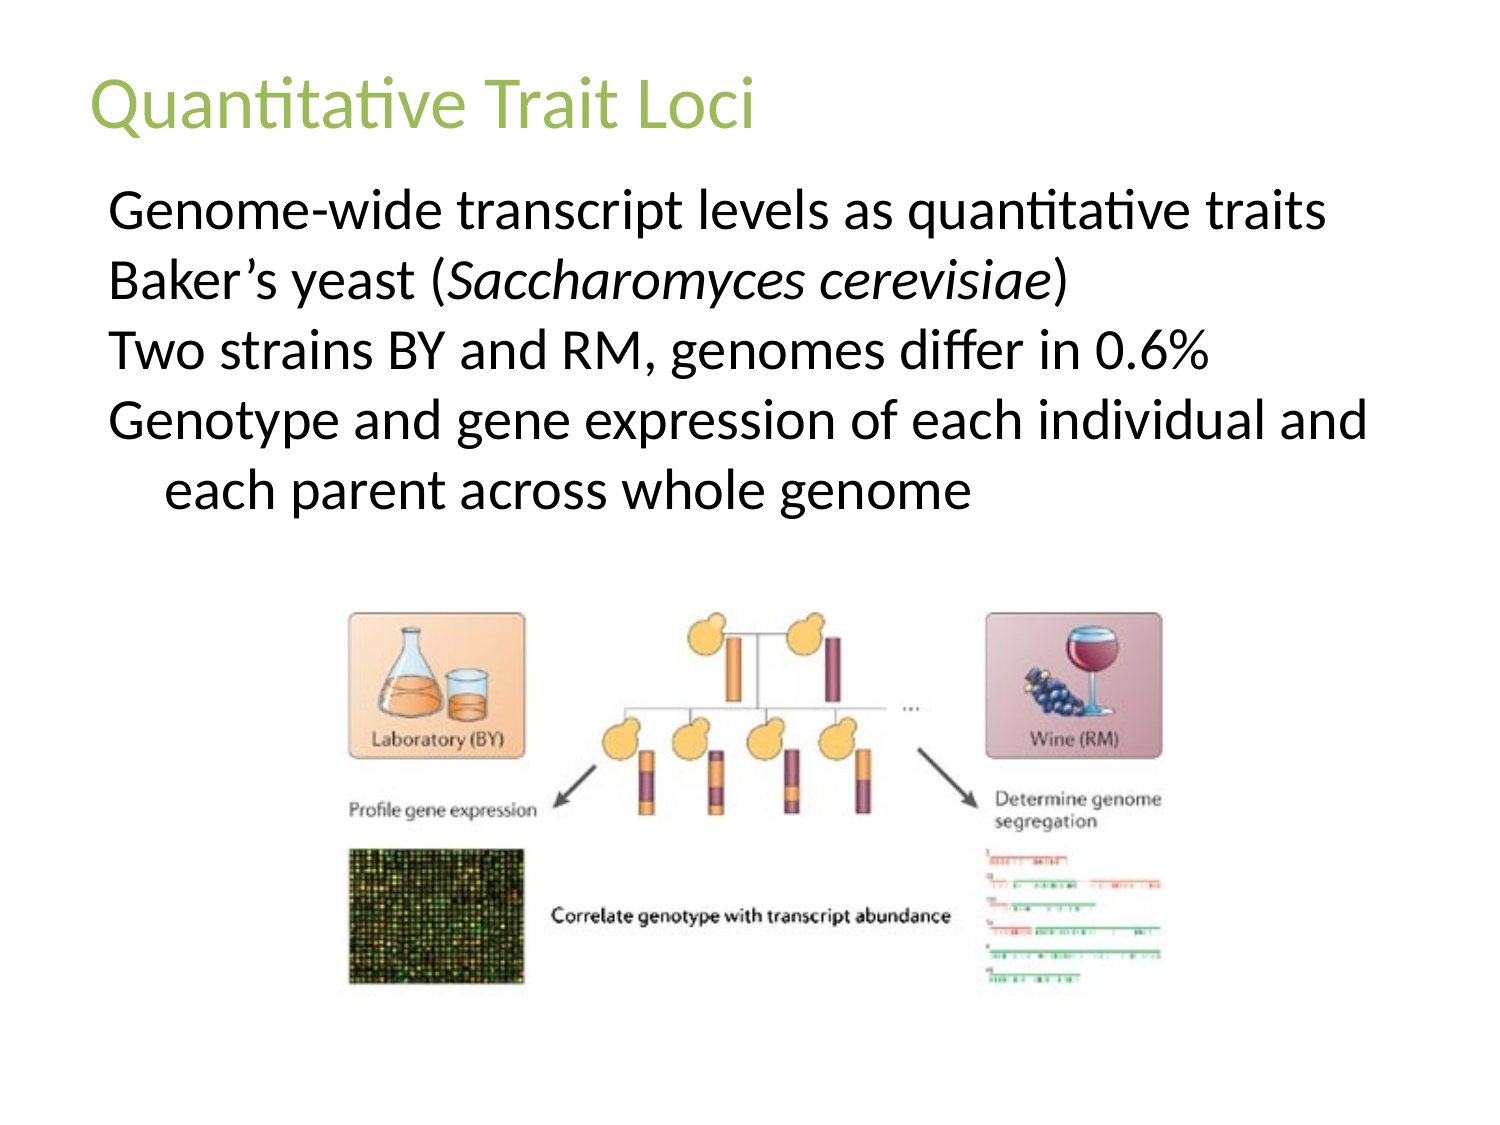

Quantitative Trait Loci
Genome-wide transcript levels as quantitative traits
Baker’s yeast (Saccharomyces cerevisiae)
Two strains BY and RM, genomes differ in 0.6%
Genotype and gene expression of each individual and each parent across whole genome